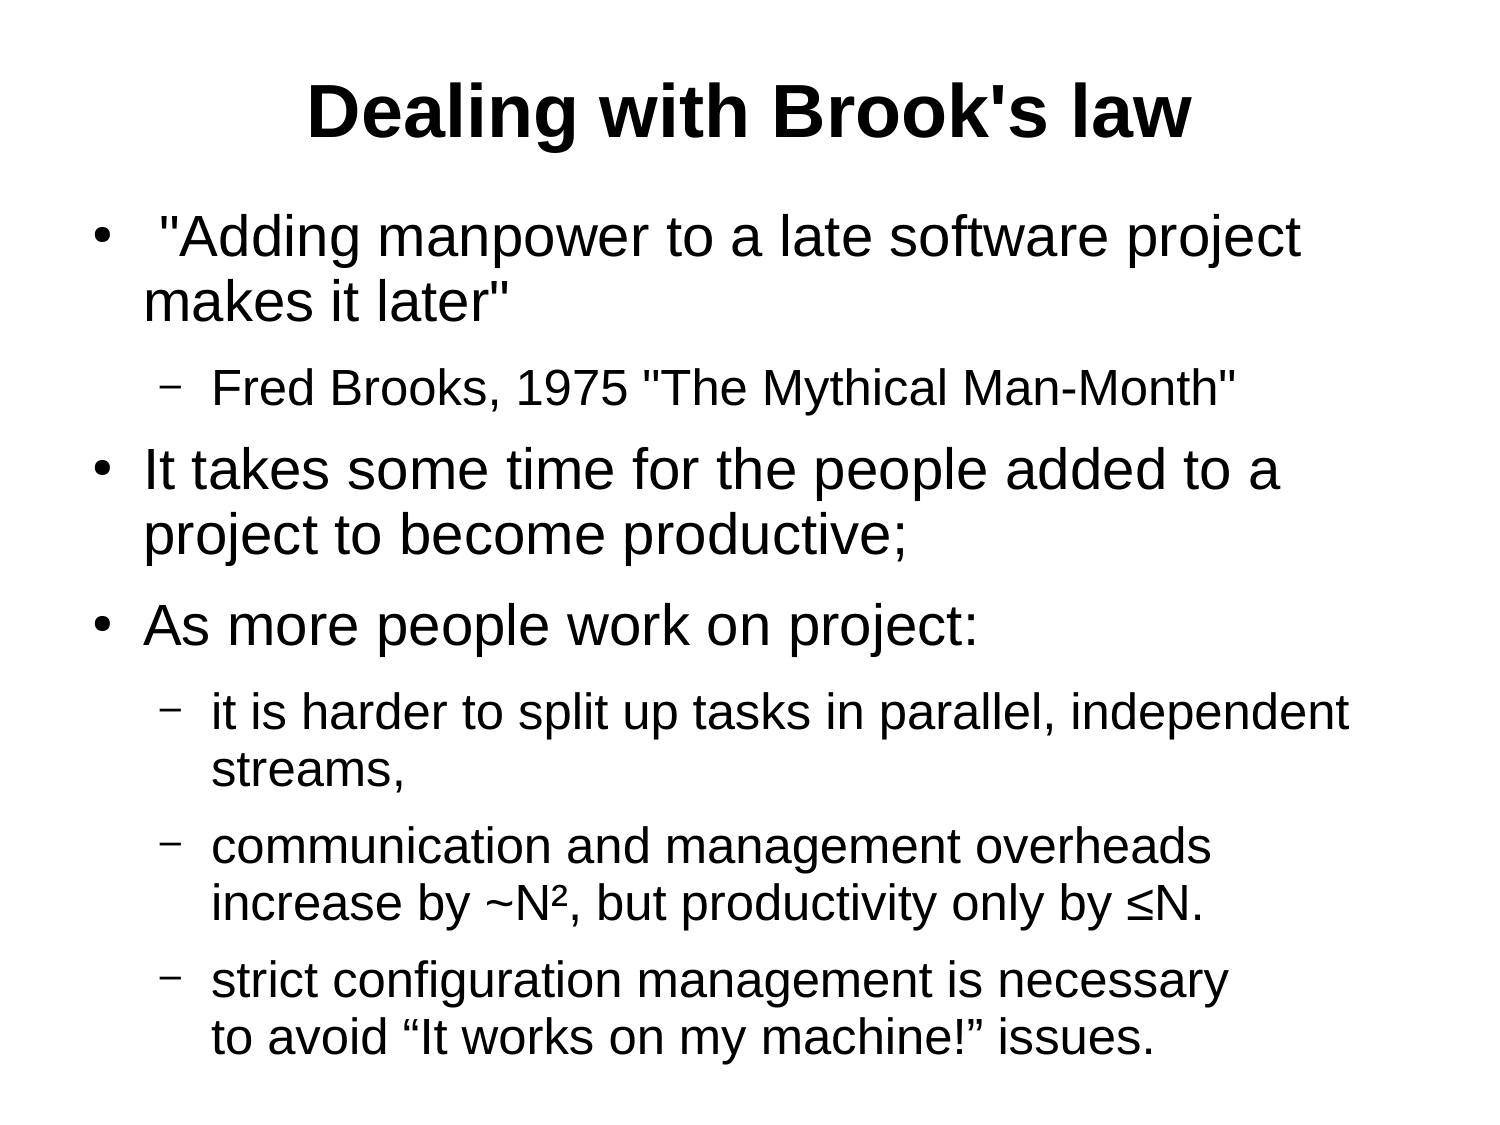

# Dealing with Brook's law
 "Adding manpower to a late software project makes it later"
Fred Brooks, 1975 "The Mythical Man-Month"
It takes some time for the people added to a project to become productive;
As more people work on project:
it is harder to split up tasks in parallel, independent streams,
communication and management overheads increase by ~N², but productivity only by ≤N.
strict configuration management is necessary
to avoid “It works on my machine!” issues.